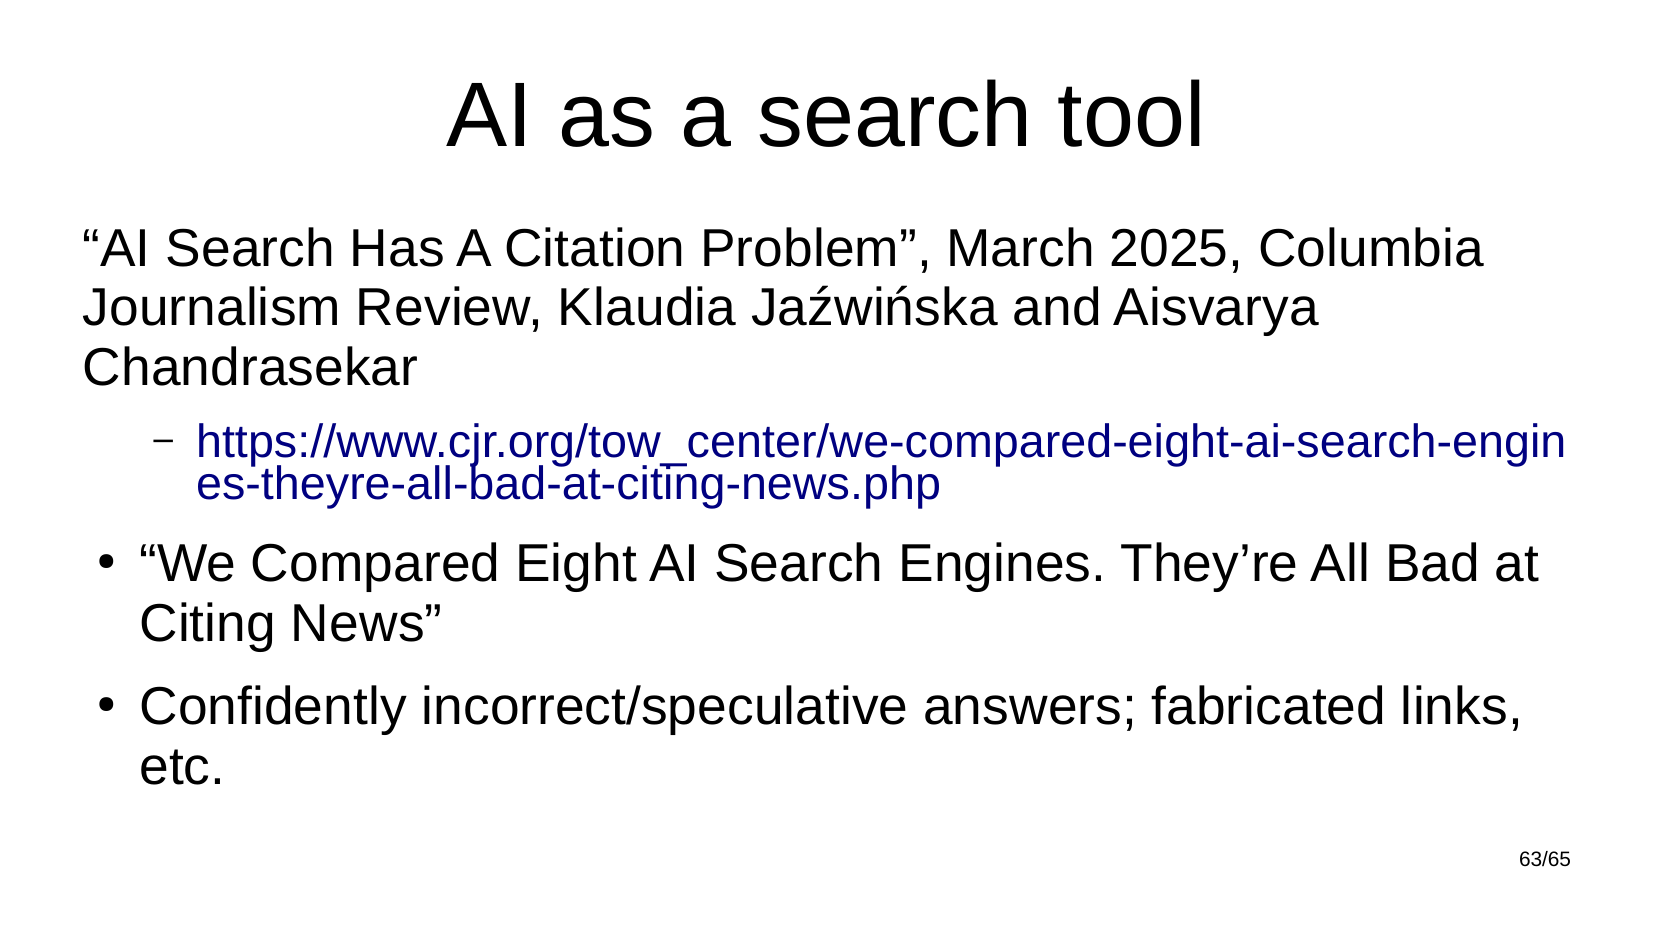

# AI as a search tool
“AI Search Has A Citation Problem”, March 2025, Columbia Journalism Review, Klaudia Jaźwińska and Aisvarya Chandrasekar
https://www.cjr.org/tow_center/we-compared-eight-ai-search-engines-theyre-all-bad-at-citing-news.php
“We Compared Eight AI Search Engines. They’re All Bad at Citing News”
Confidently incorrect/speculative answers; fabricated links, etc.
63